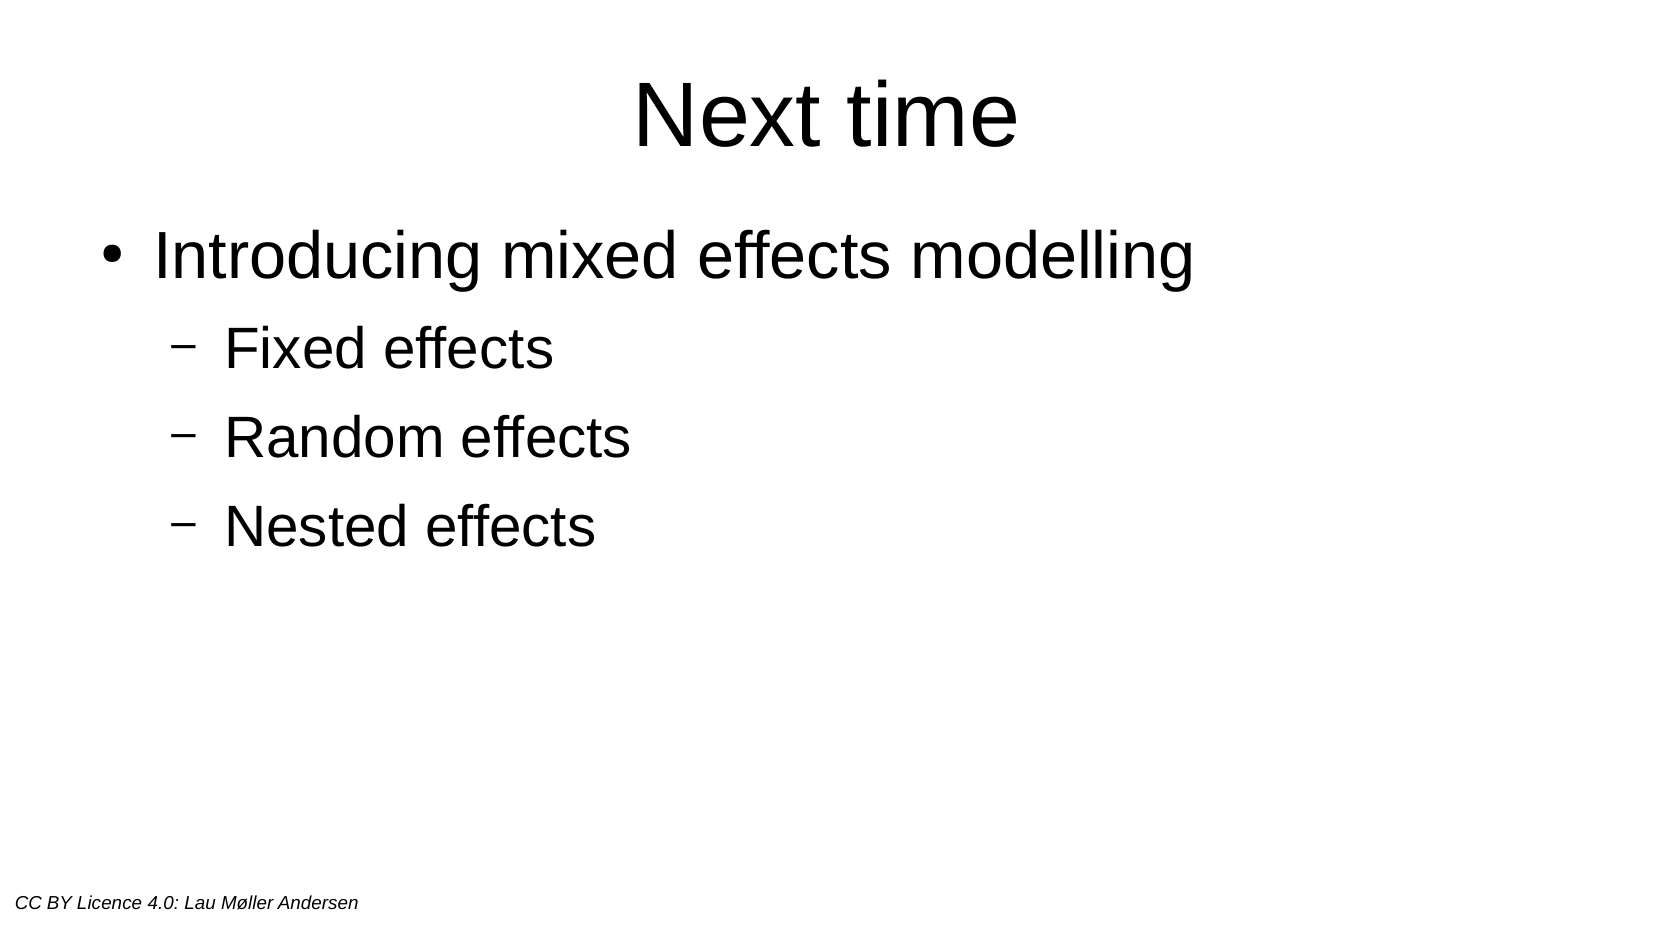

# Next time
Introducing mixed effects modelling
Fixed effects
Random effects
Nested effects
CC BY Licence 4.0: Lau Møller Andersen